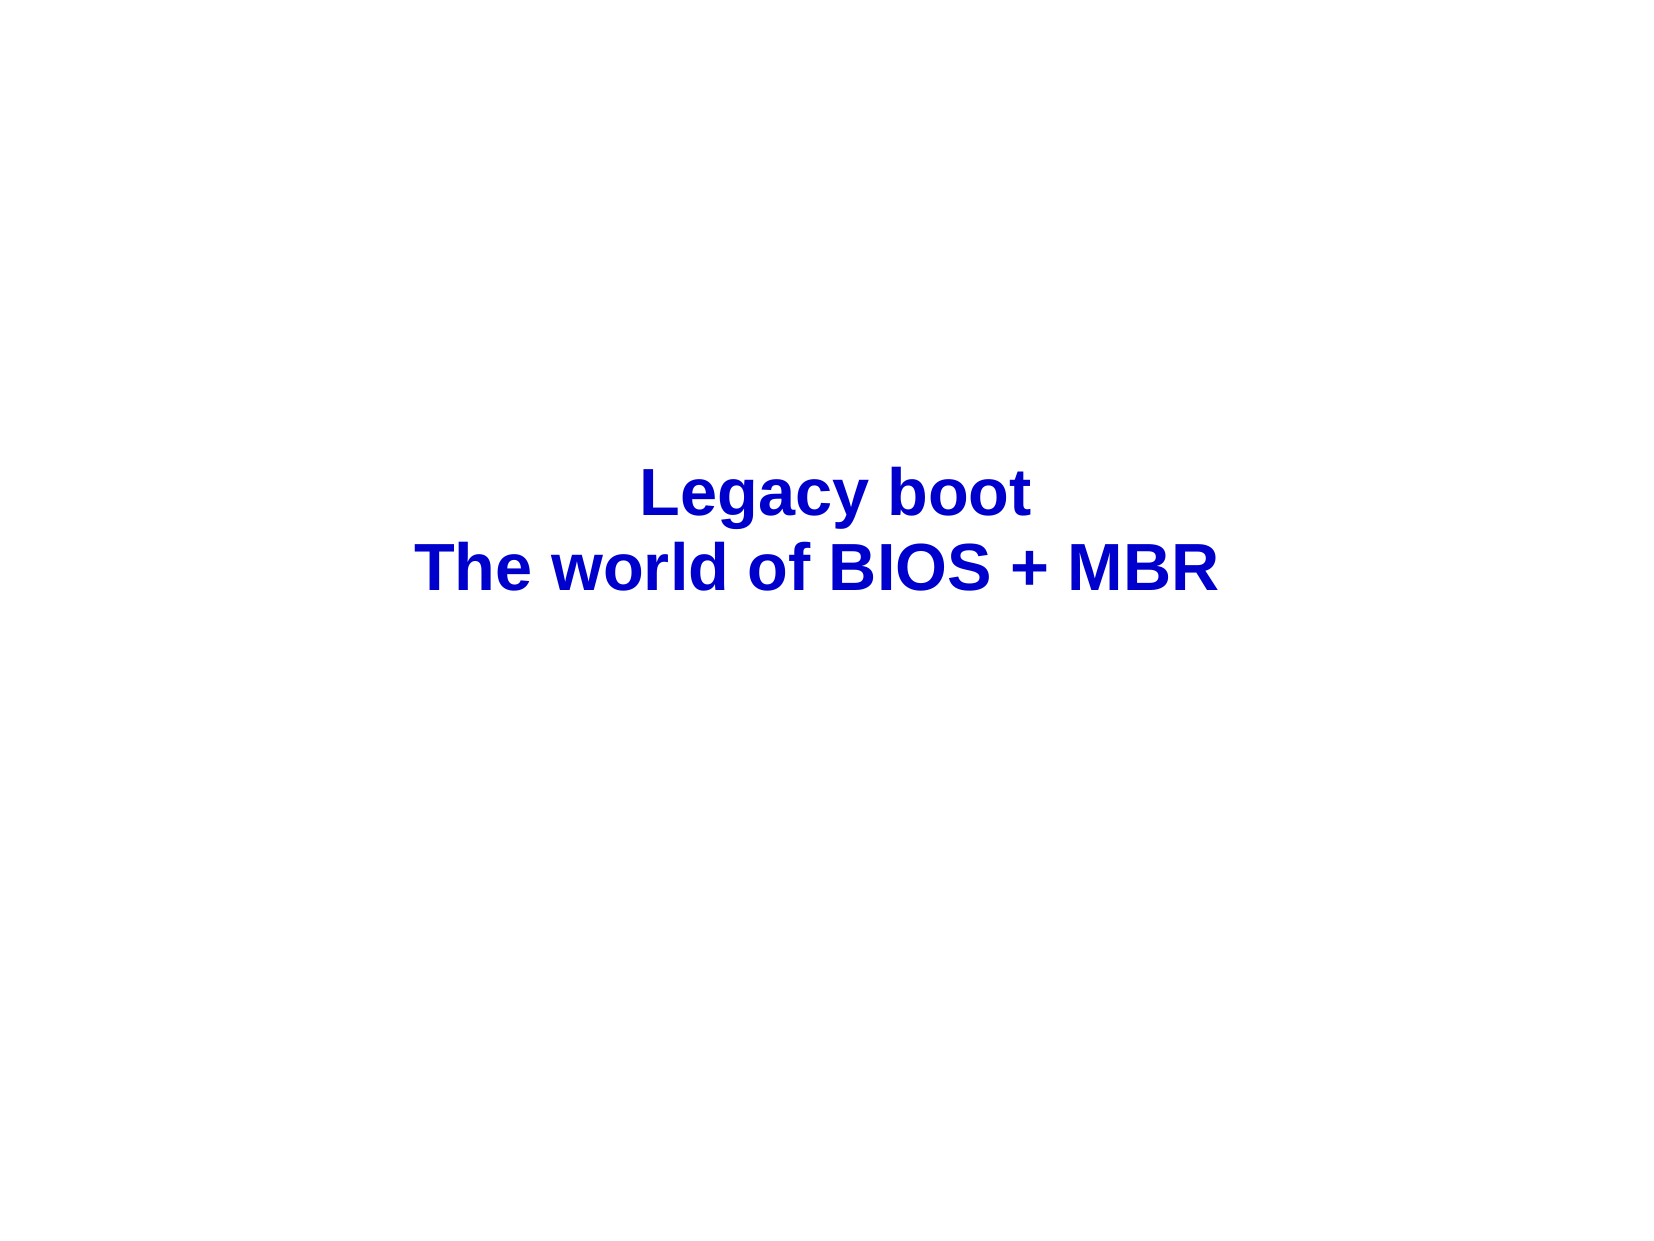

# Legacy boot
The world of BIOS + MBR